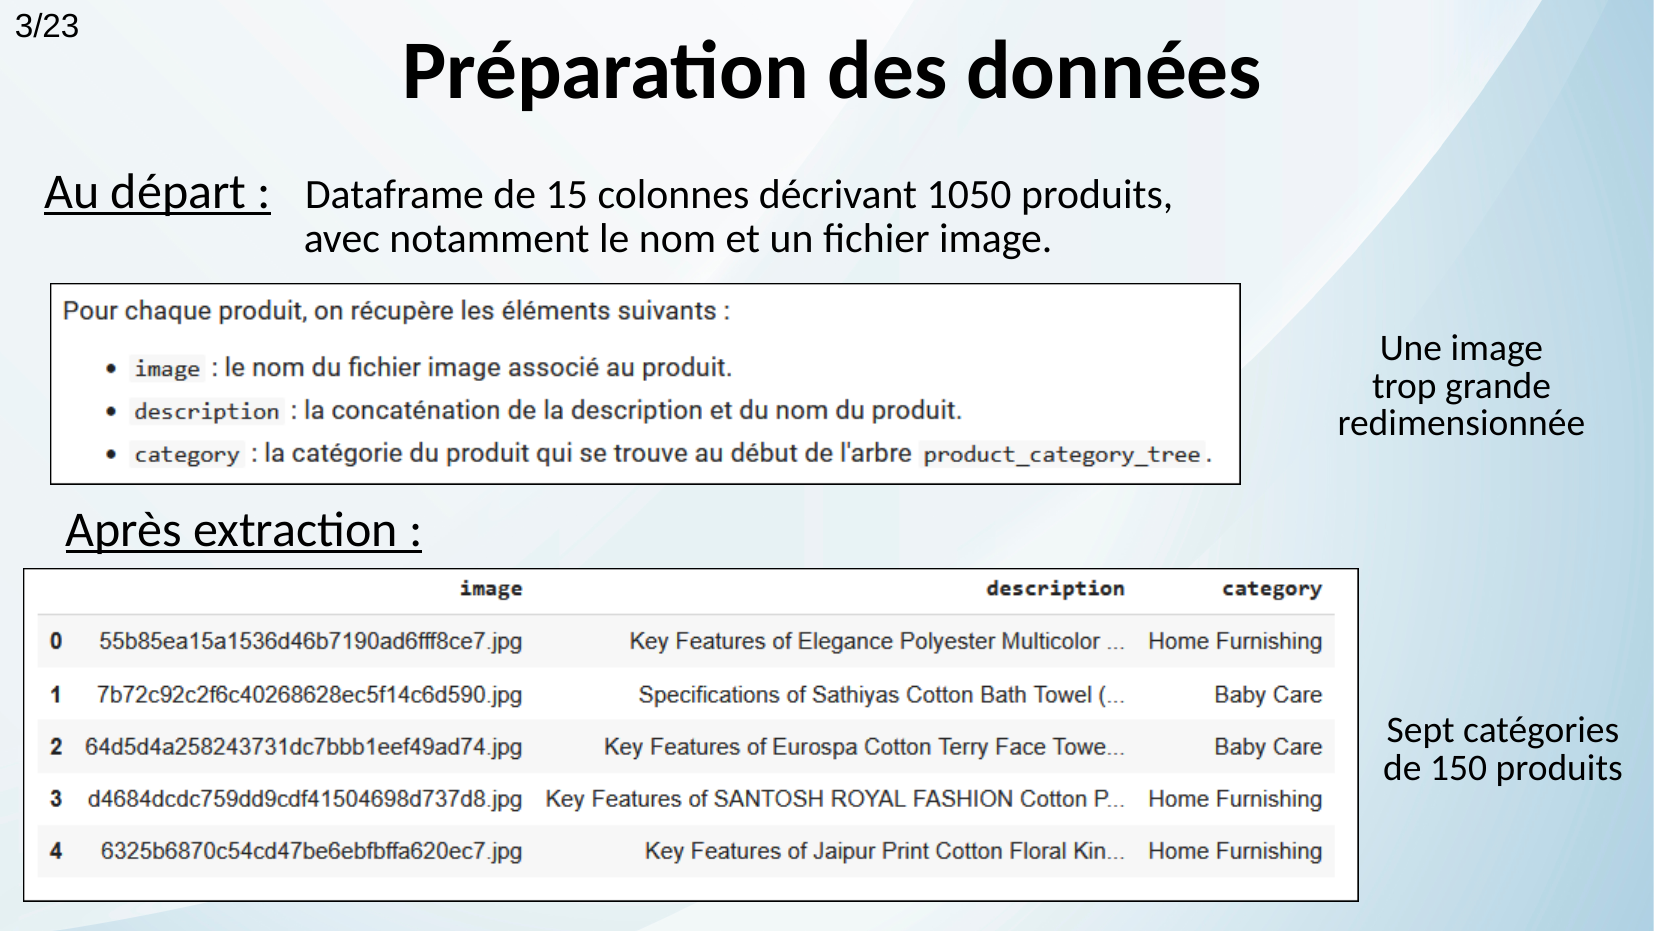

3/23
# Préparation des données
Au départ : Dataframe de 15 colonnes décrivant 1050 produits,
			 avec notamment le nom et un fichier image.
Une image
trop grande redimensionnée
Après extraction :
Sept catégories
de 150 produits